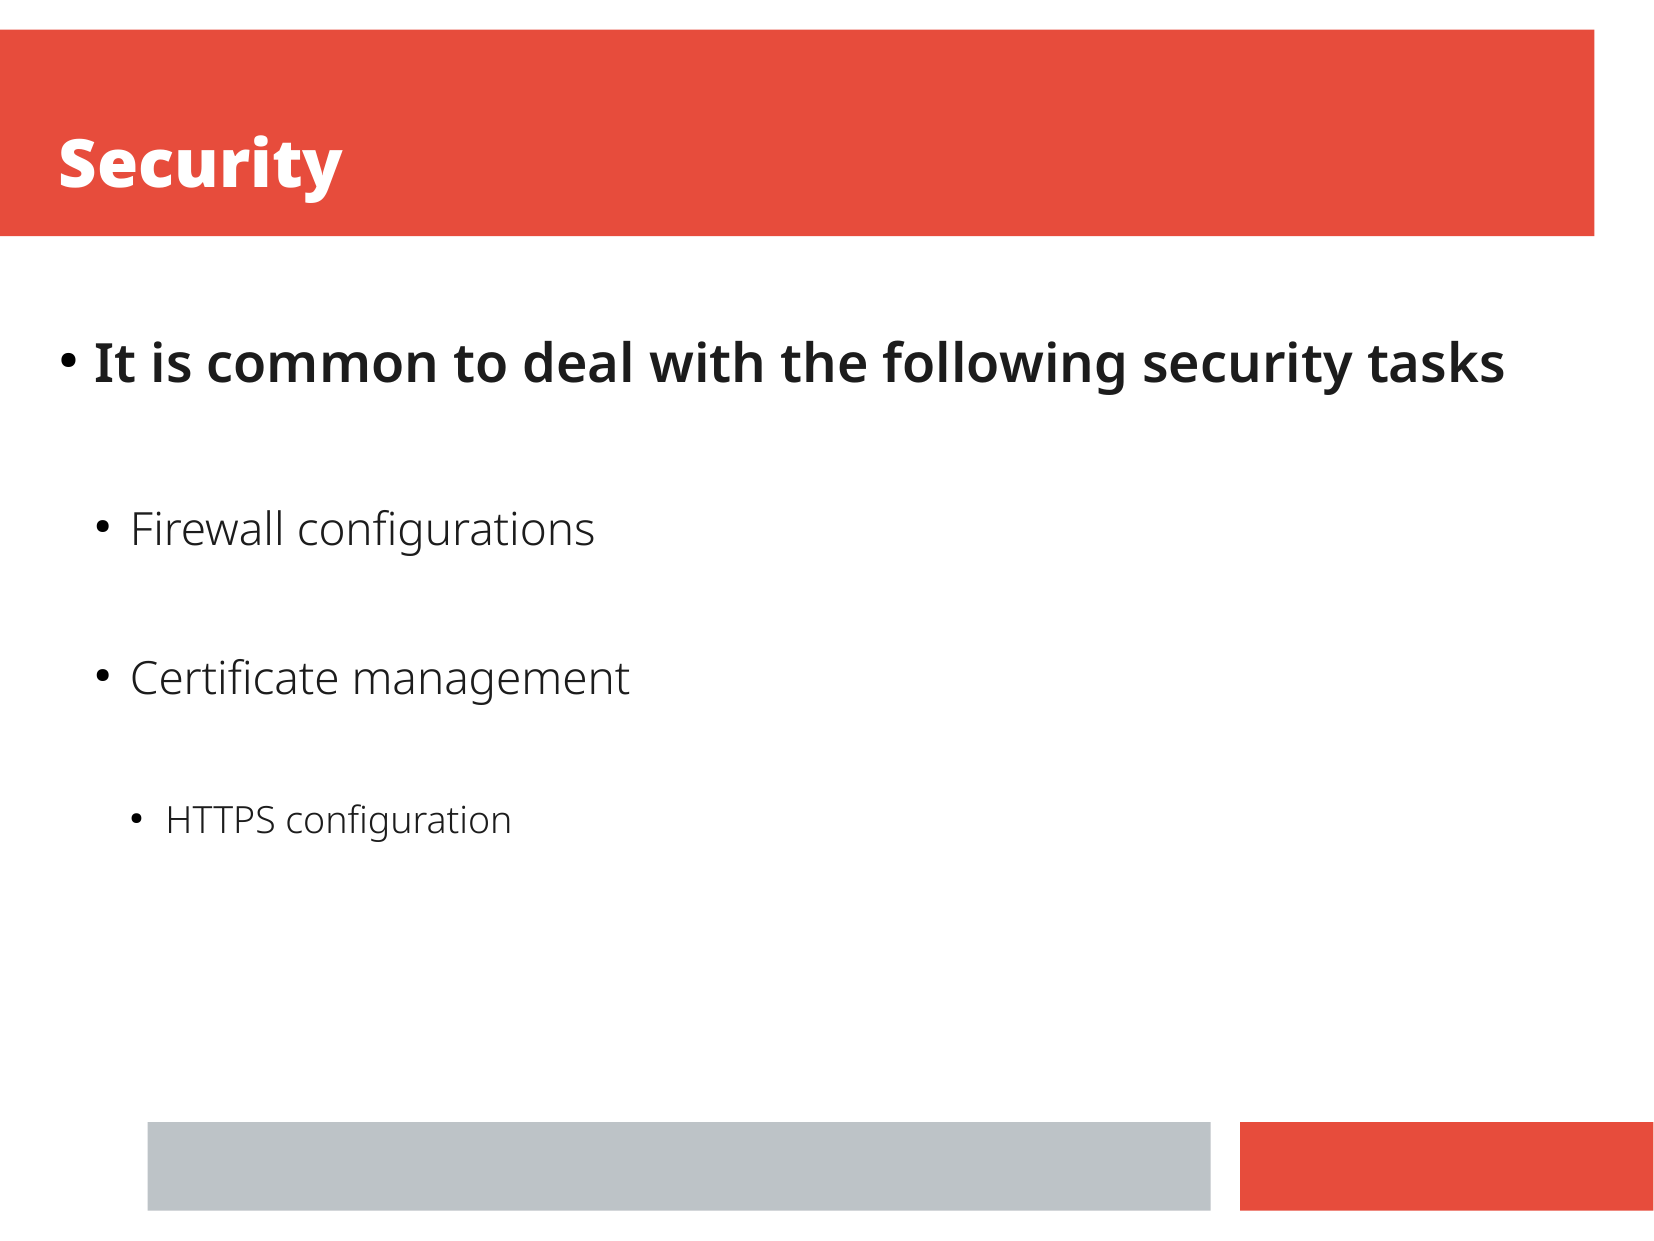

# Security
It is common to deal with the following security tasks
Firewall configurations
Certificate management
HTTPS configuration